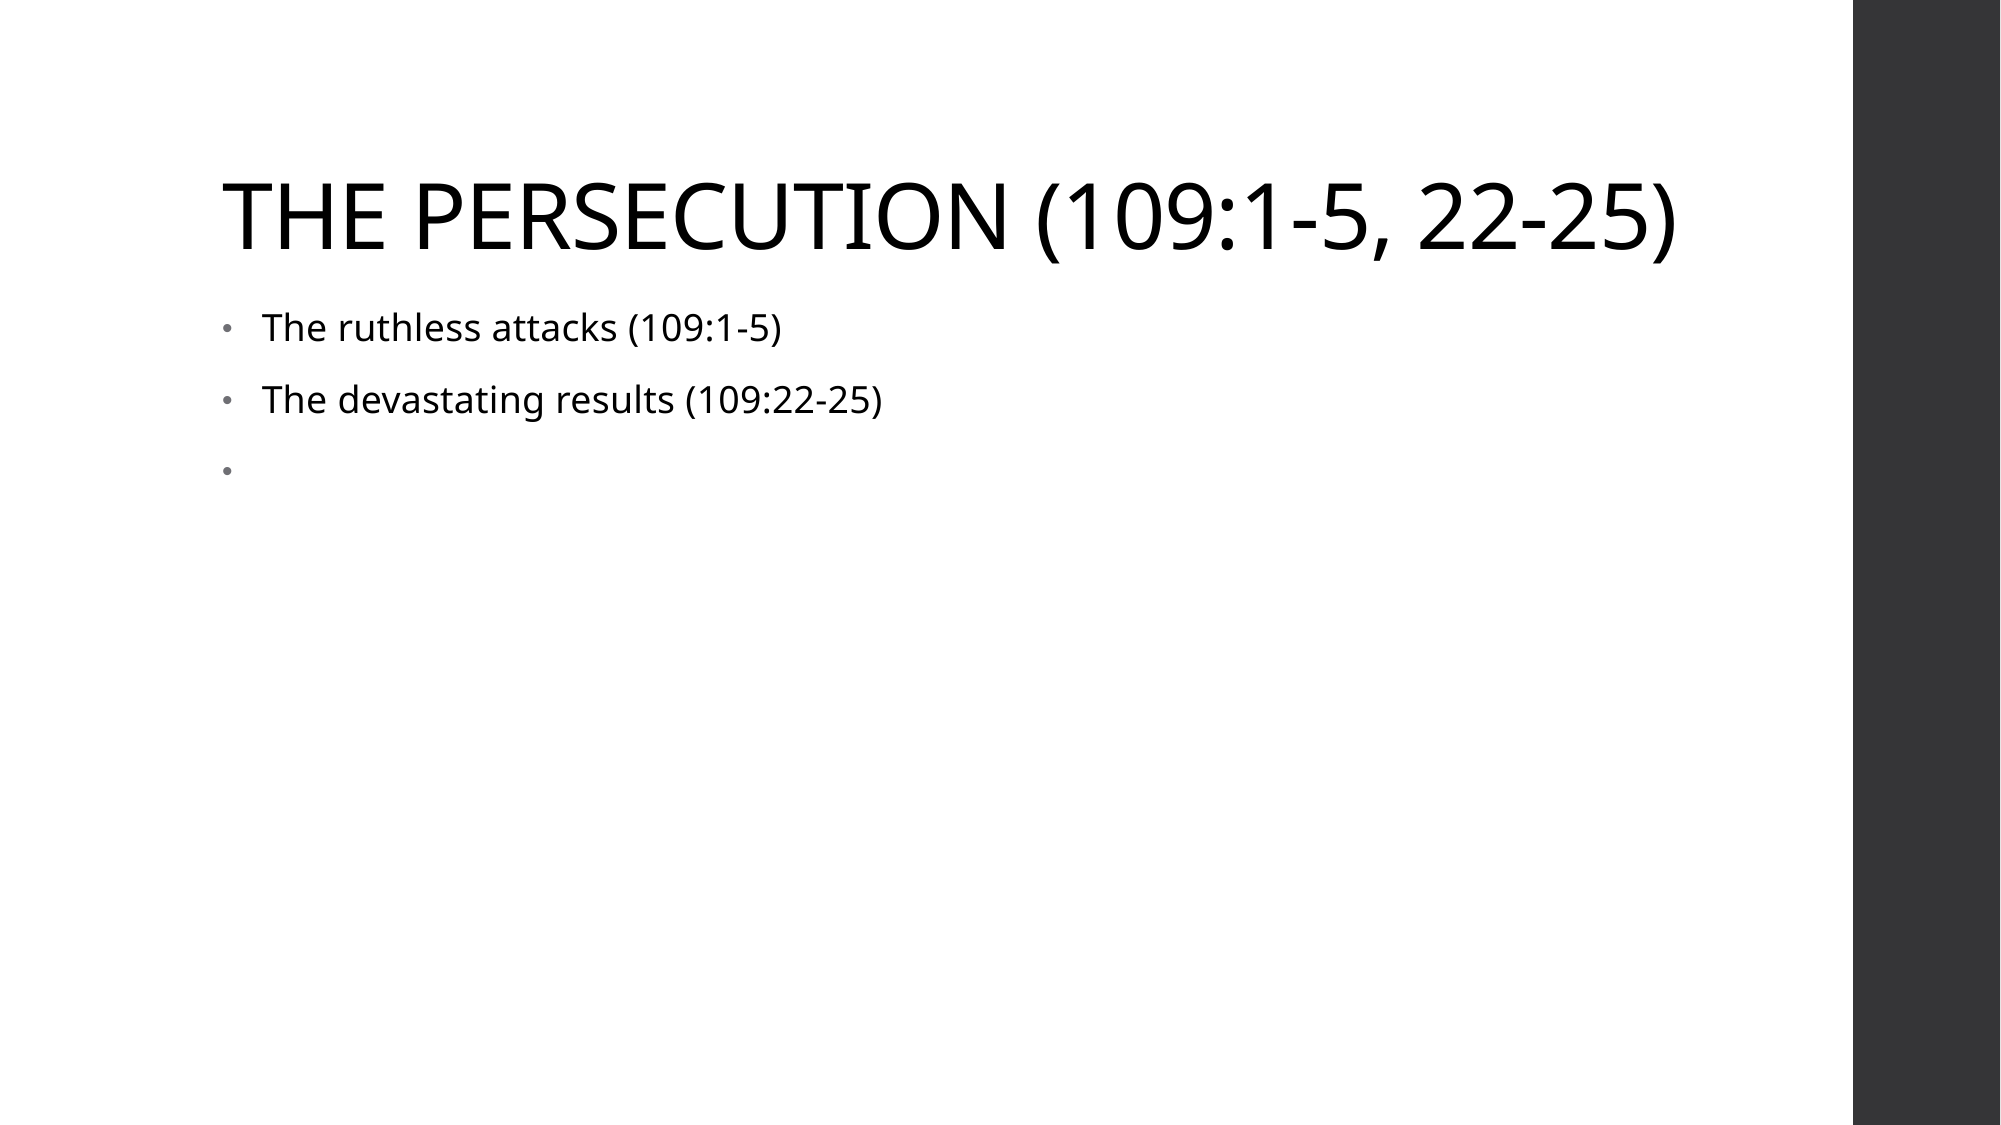

# THE PERSECUTION (109:1-5, 22-25)
 The ruthless attacks (109:1-5)
 The devastating results (109:22-25)